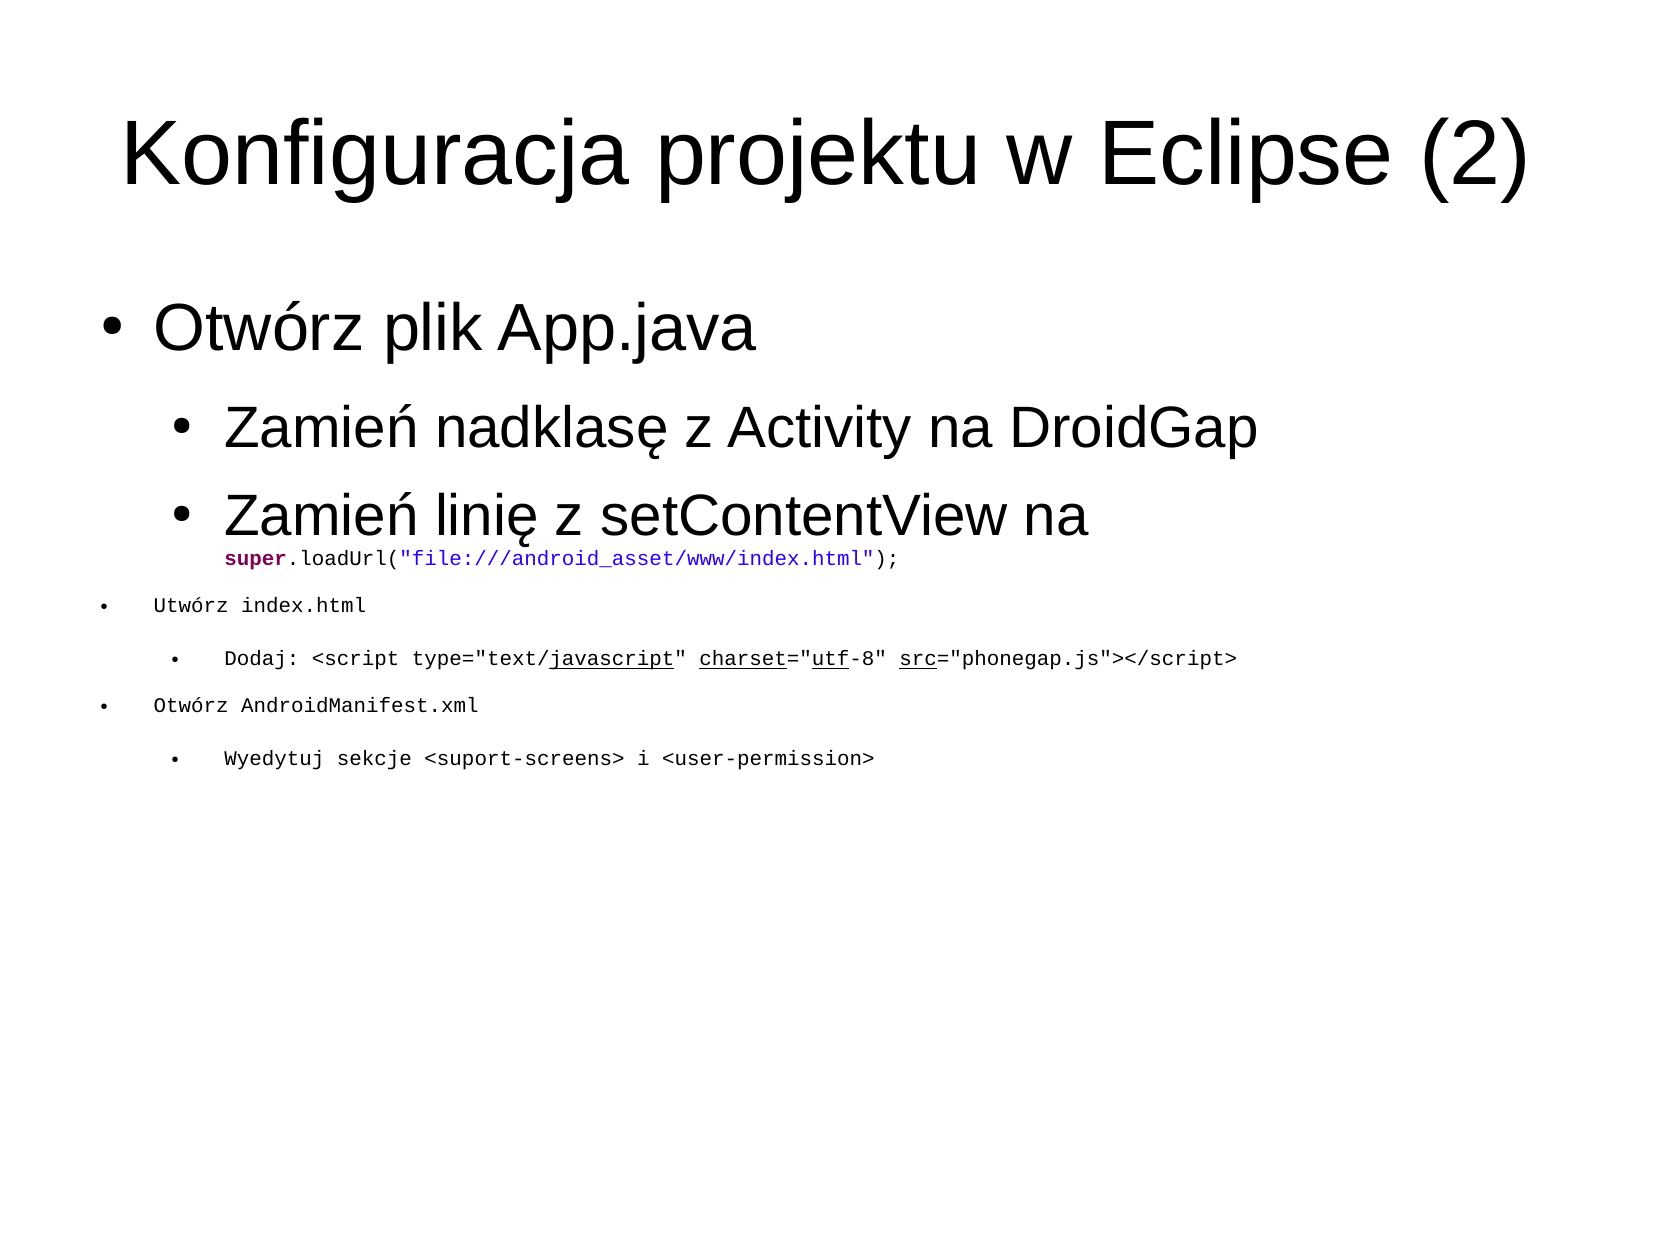

# Konfiguracja projektu w Eclipse (2)
Otwórz plik App.java
Zamień nadklasę z Activity na DroidGap
Zamień linię z setContentView na
super.loadUrl("file:///android_asset/www/index.html");
Utwórz index.html
Dodaj: <script type="text/javascript" charset="utf-8" src="phonegap.js"></script>
Otwórz AndroidManifest.xml
Wyedytuj sekcje <suport-screens> i <user-permission>